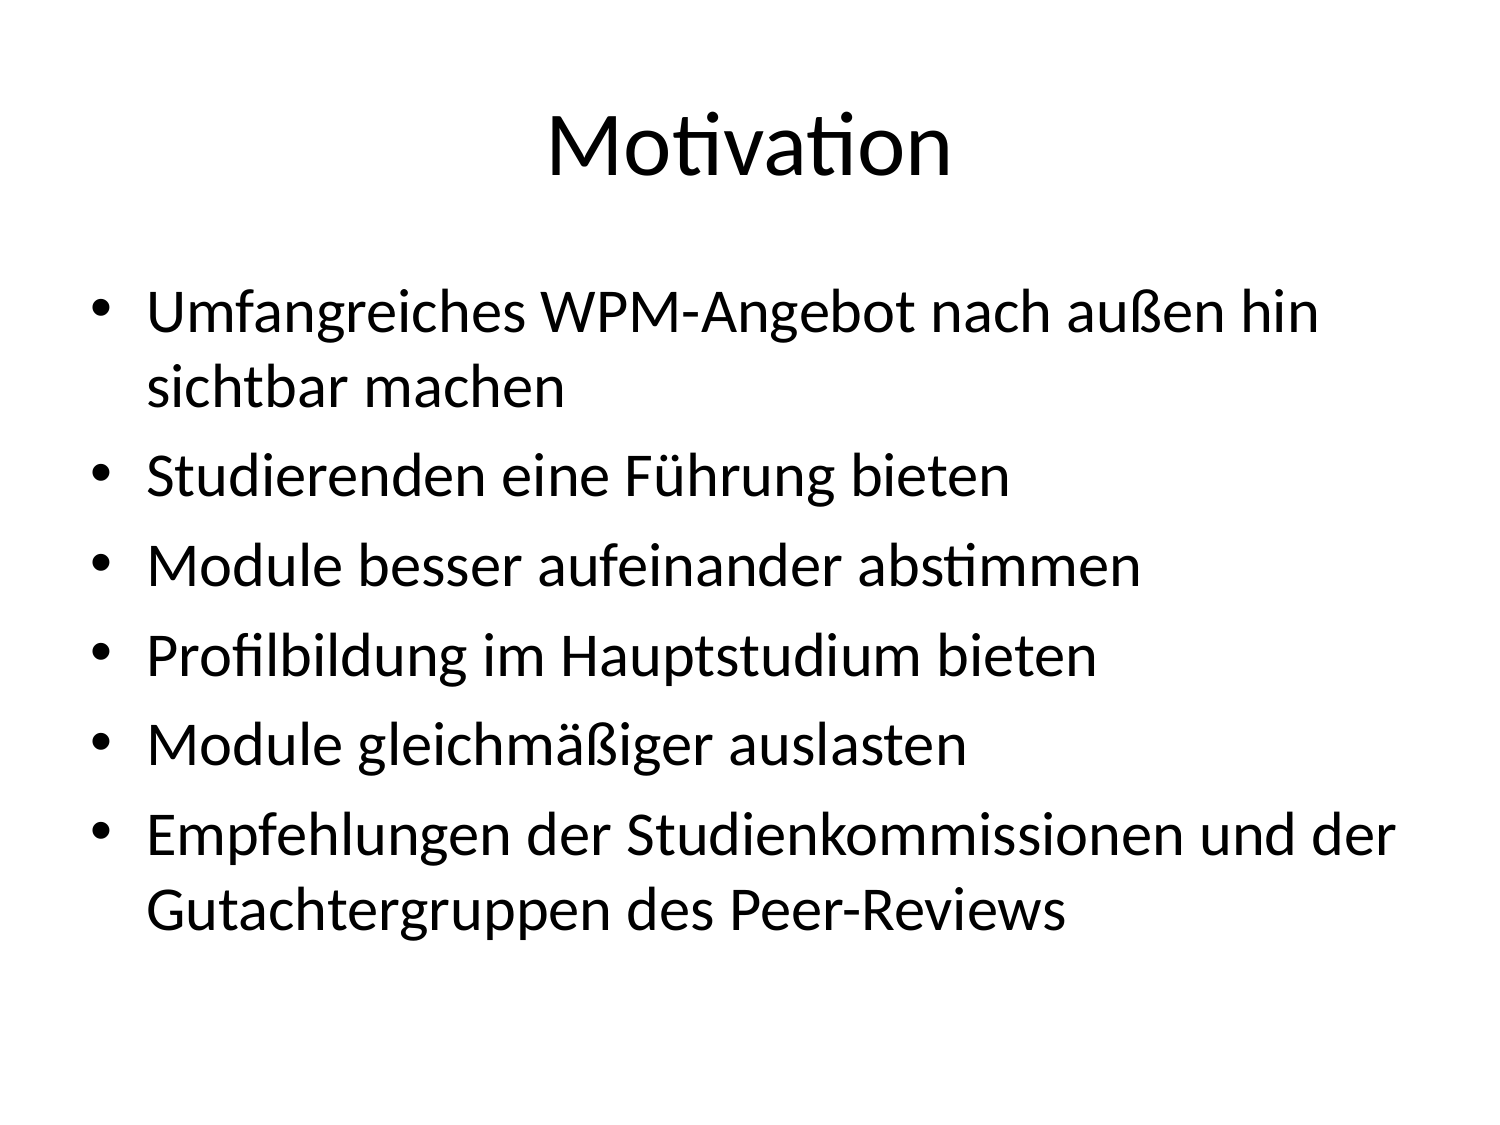

# Motivation
Umfangreiches WPM-Angebot nach außen hin sichtbar machen
Studierenden eine Führung bieten
Module besser aufeinander abstimmen
Profilbildung im Hauptstudium bieten
Module gleichmäßiger auslasten
Empfehlungen der Studienkommissionen und der Gutachtergruppen des Peer-Reviews